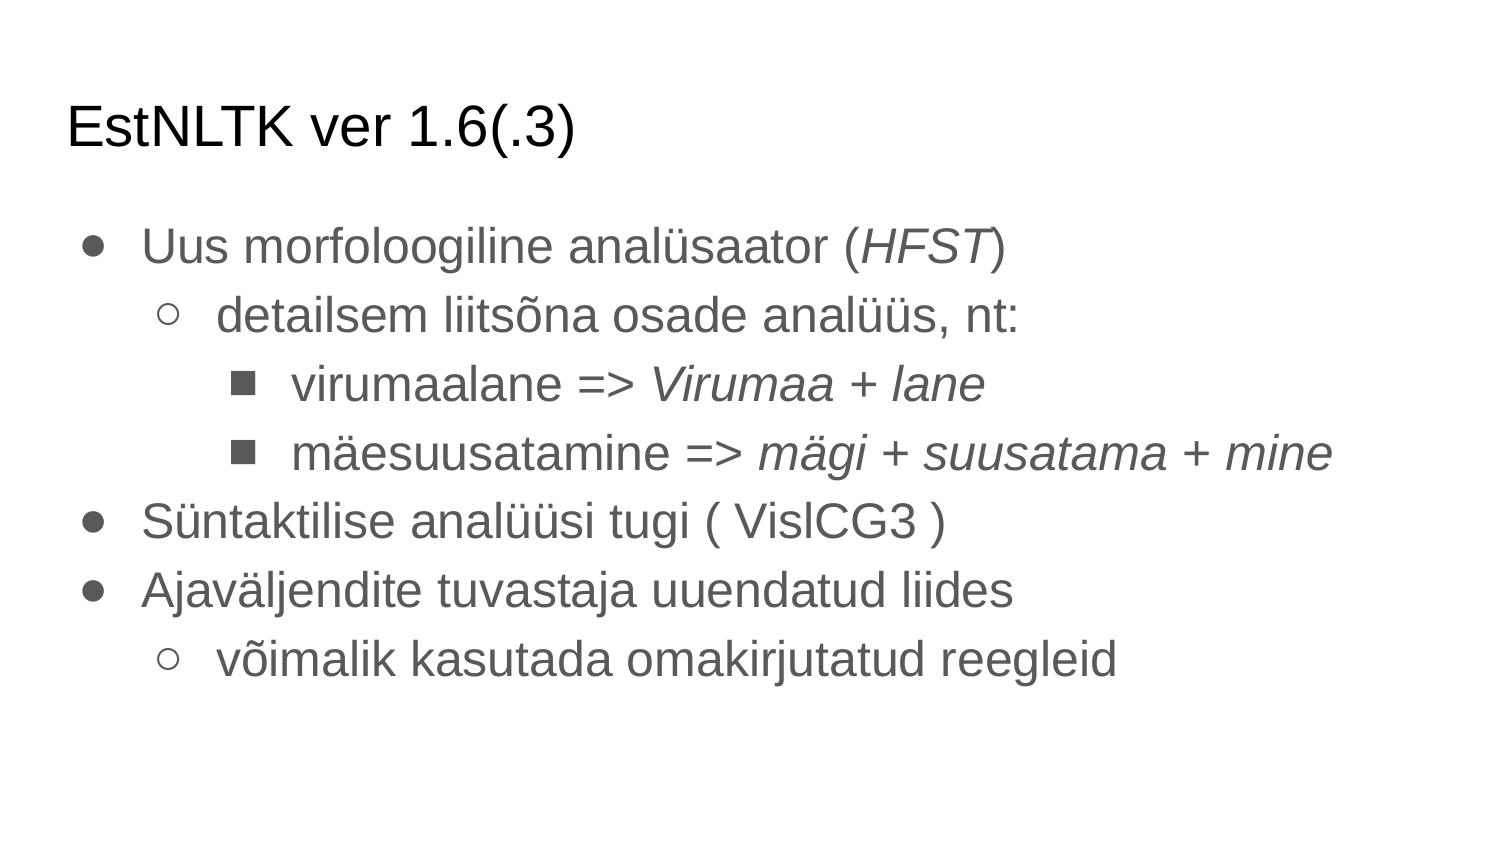

# EstNLTK ver 1.6(.3)
Uus morfoloogiline analüsaator (HFST)
detailsem liitsõna osade analüüs, nt:
virumaalane => Virumaa + lane
mäesuusatamine => mägi + suusatama + mine
Süntaktilise analüüsi tugi ( VislCG3 )
Ajaväljendite tuvastaja uuendatud liides
võimalik kasutada omakirjutatud reegleid